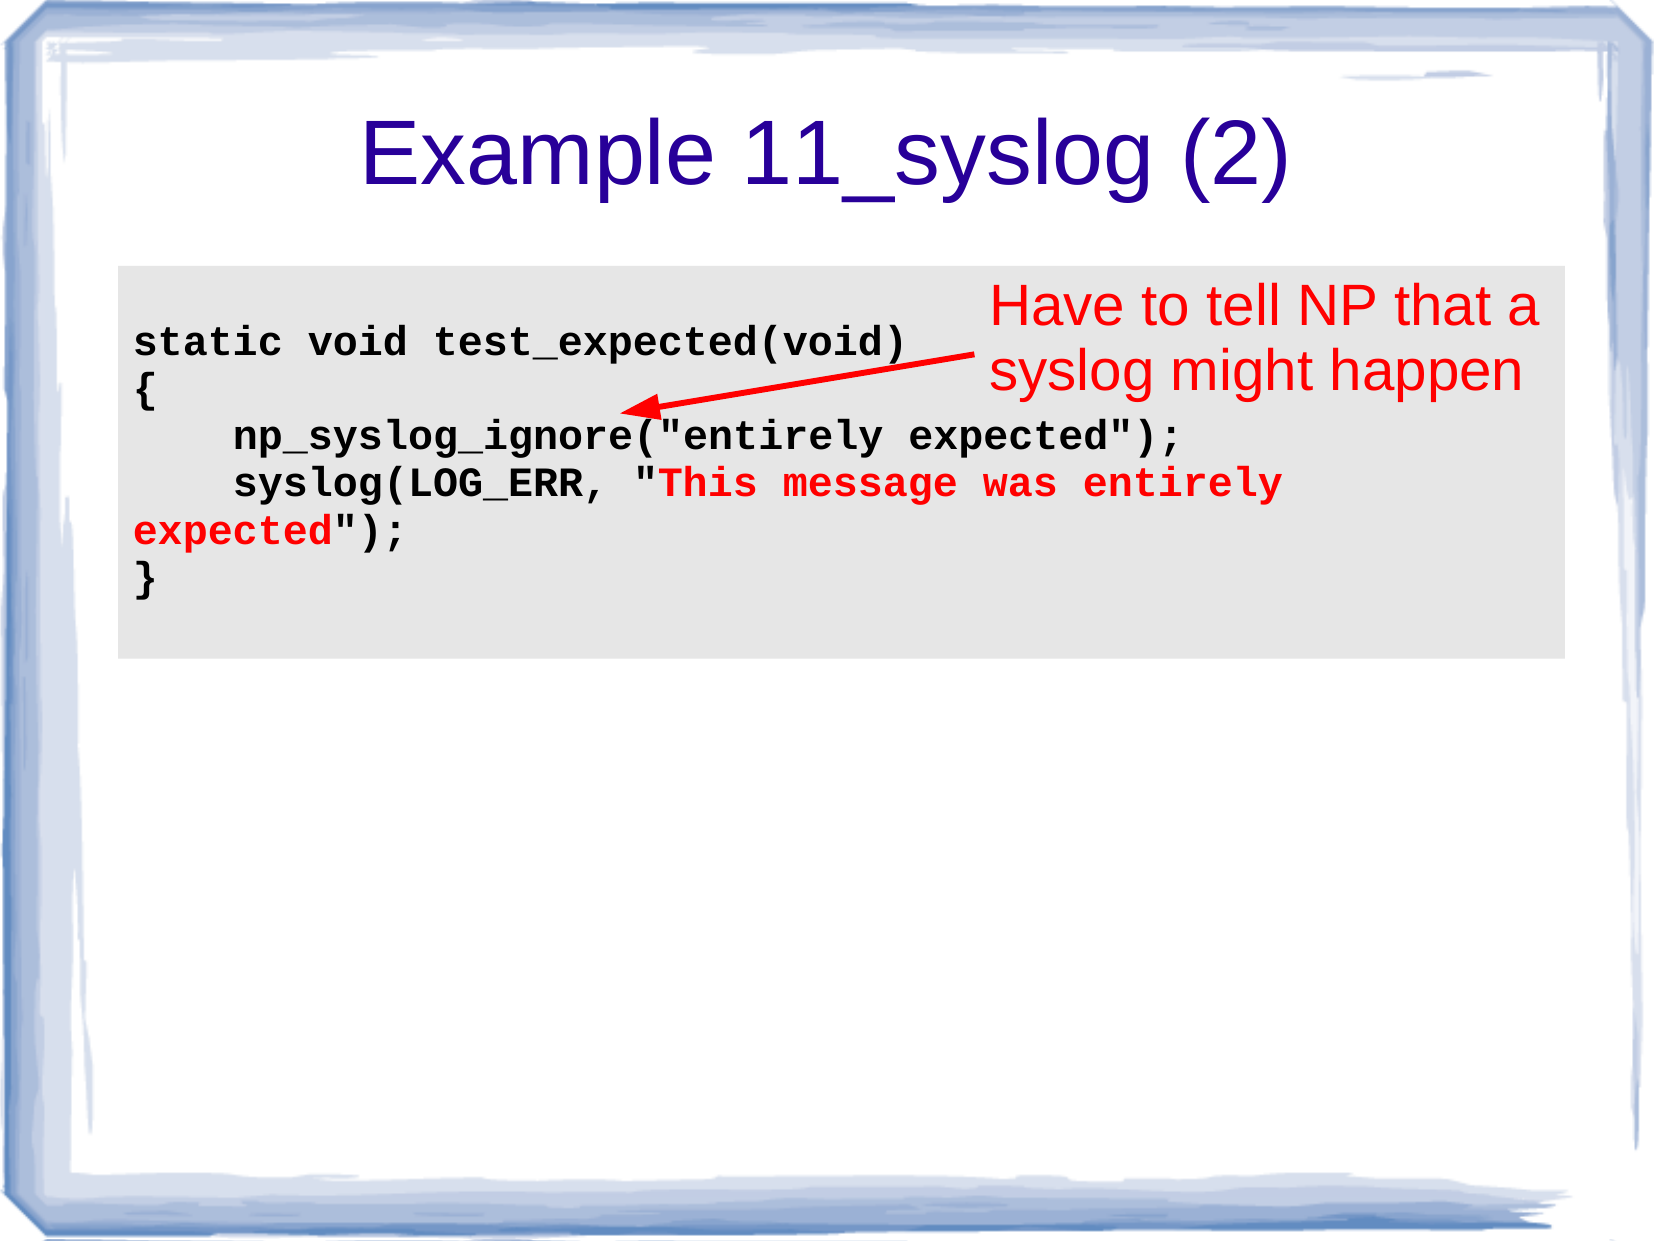

# Example 11_syslog (2)
Have to tell NP that a
syslog might happen
static void test_expected(void)
{
 np_syslog_ignore("entirely expected");
 syslog(LOG_ERR, "This message was entirely expected");
}